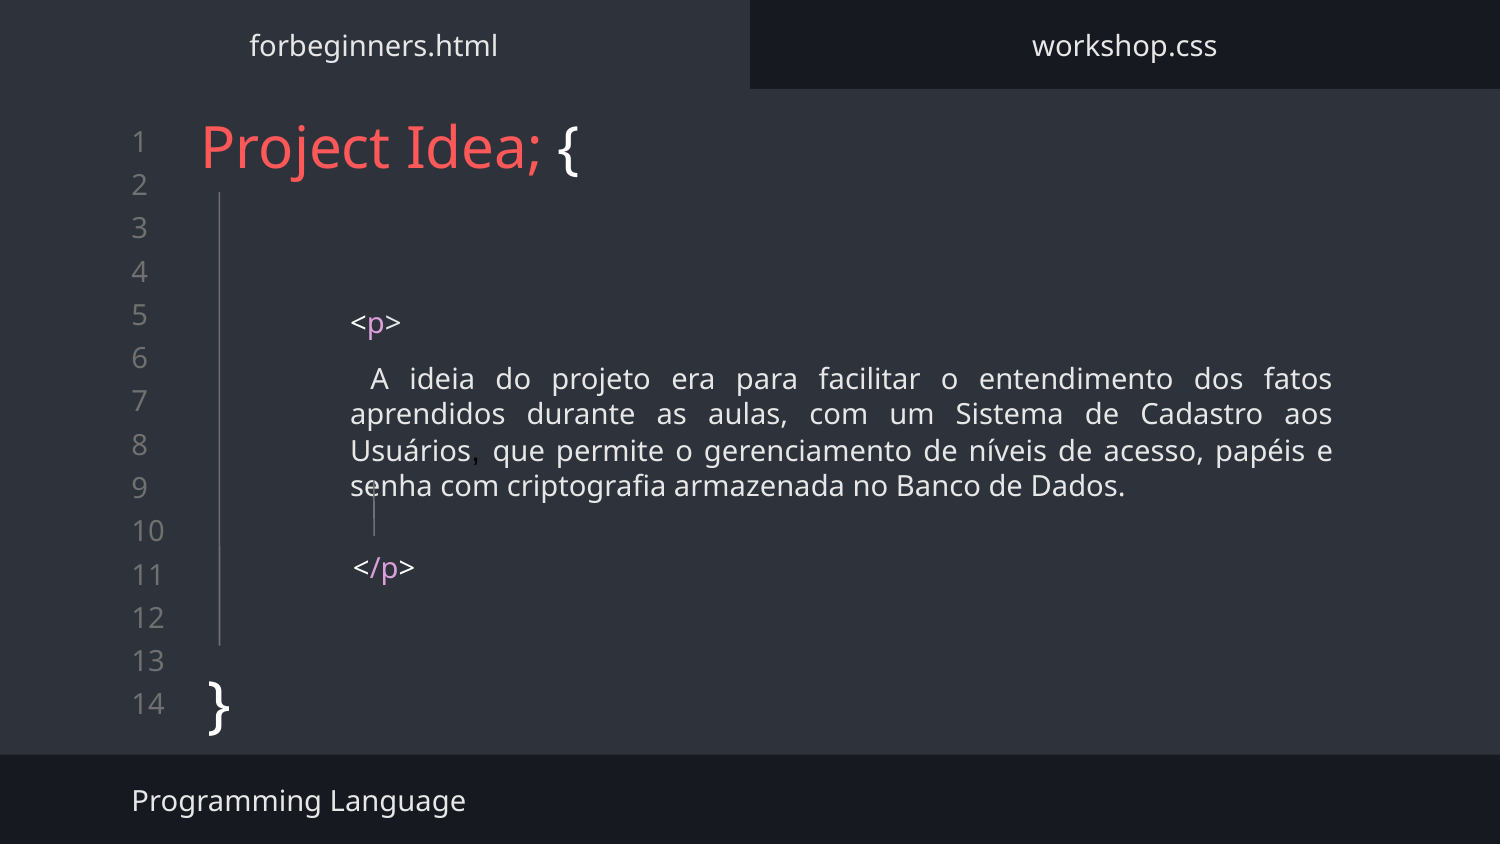

forbeginners.html
workshop.css
# Project Idea; {
<p>
 A ideia do projeto era para facilitar o entendimento dos fatos aprendidos durante as aulas, com um Sistema de Cadastro aos Usuários, que permite o gerenciamento de níveis de acesso, papéis e senha com criptografia armazenada no Banco de Dados.
}
</p>
Programming Language